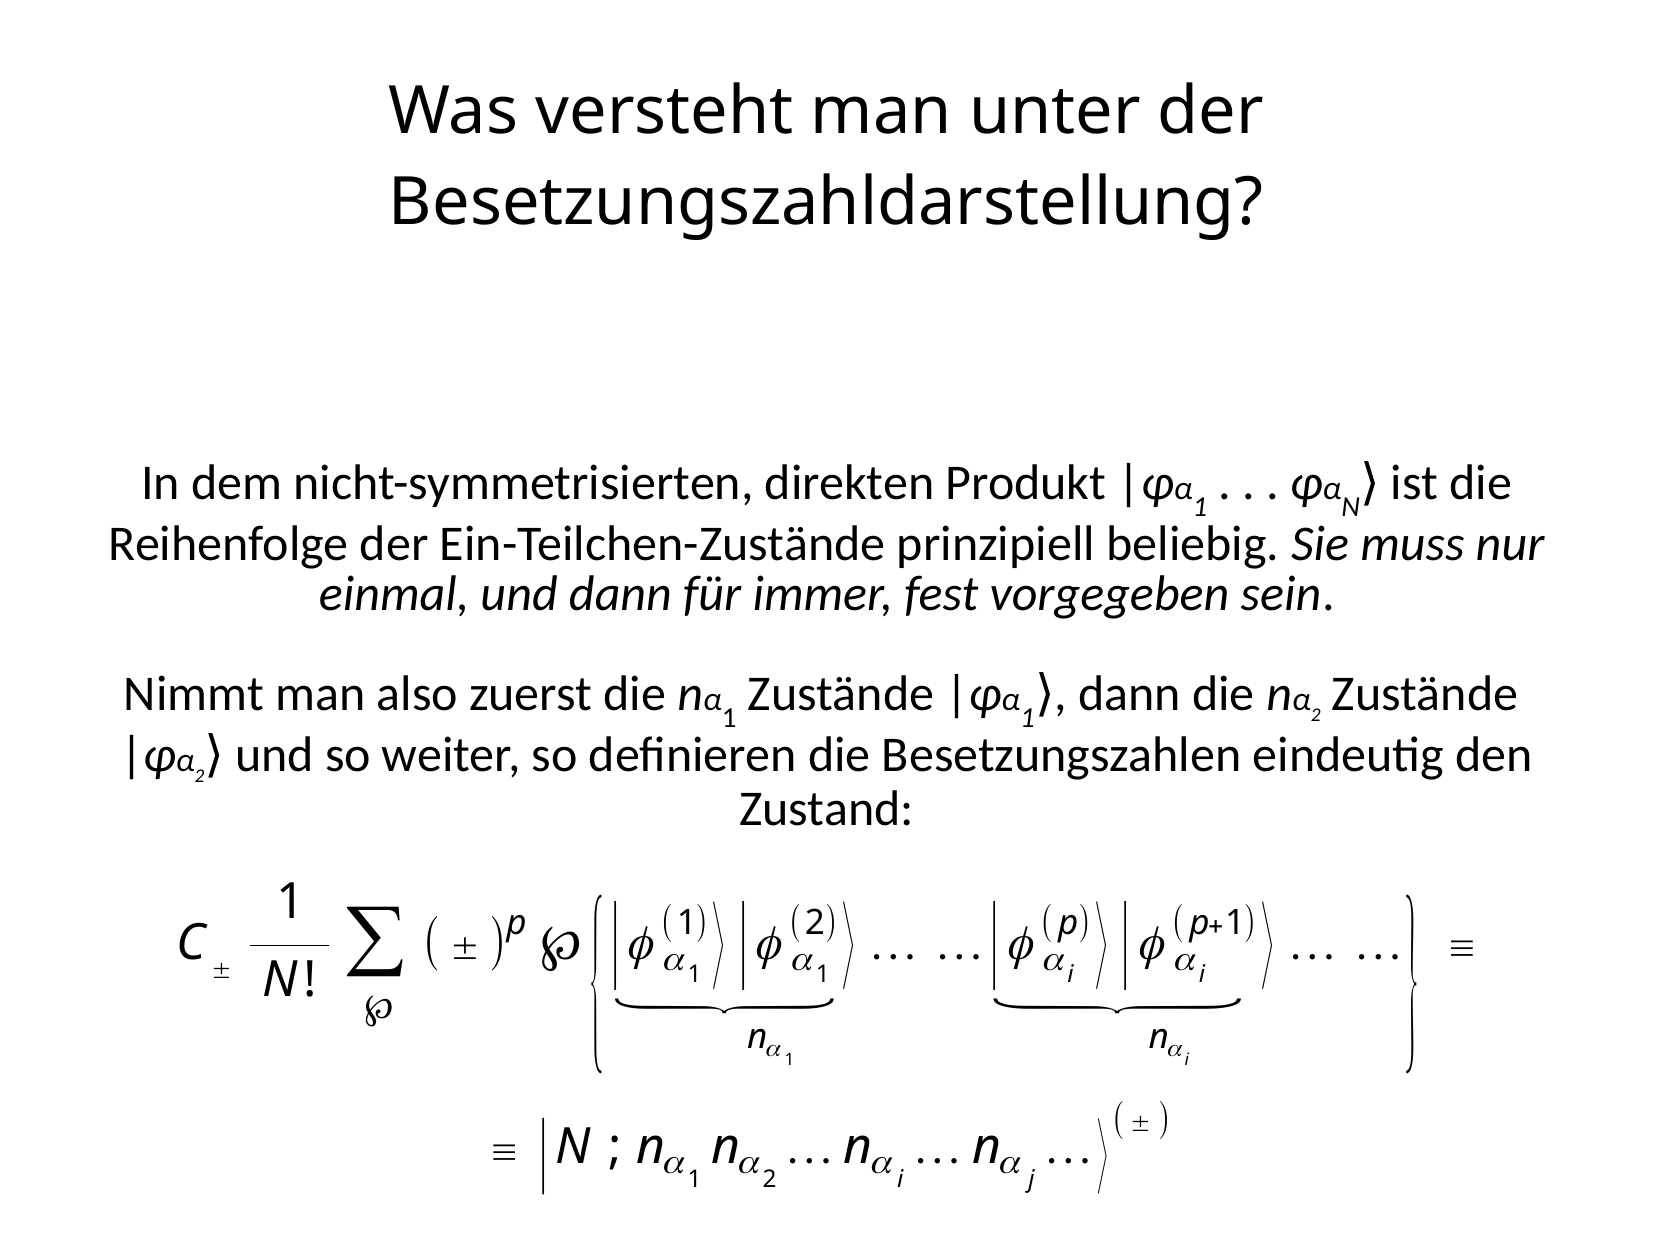

# Was versteht man unter der Besetzungszahldarstellung?
In dem nicht-symmetrisierten, direkten Produkt |φα1 . . . φαN⟩ ist die Reihenfolge der Ein-Teilchen-Zustände prinzipiell beliebig. Sie muss nur einmal, und dann für immer, fest vorgegeben sein.
Nimmt man also zuerst die nα1 Zustände |φα1⟩, dann die nα2 Zustände
|φα2⟩ und so weiter, so definieren die Besetzungszahlen eindeutig den Zustand: